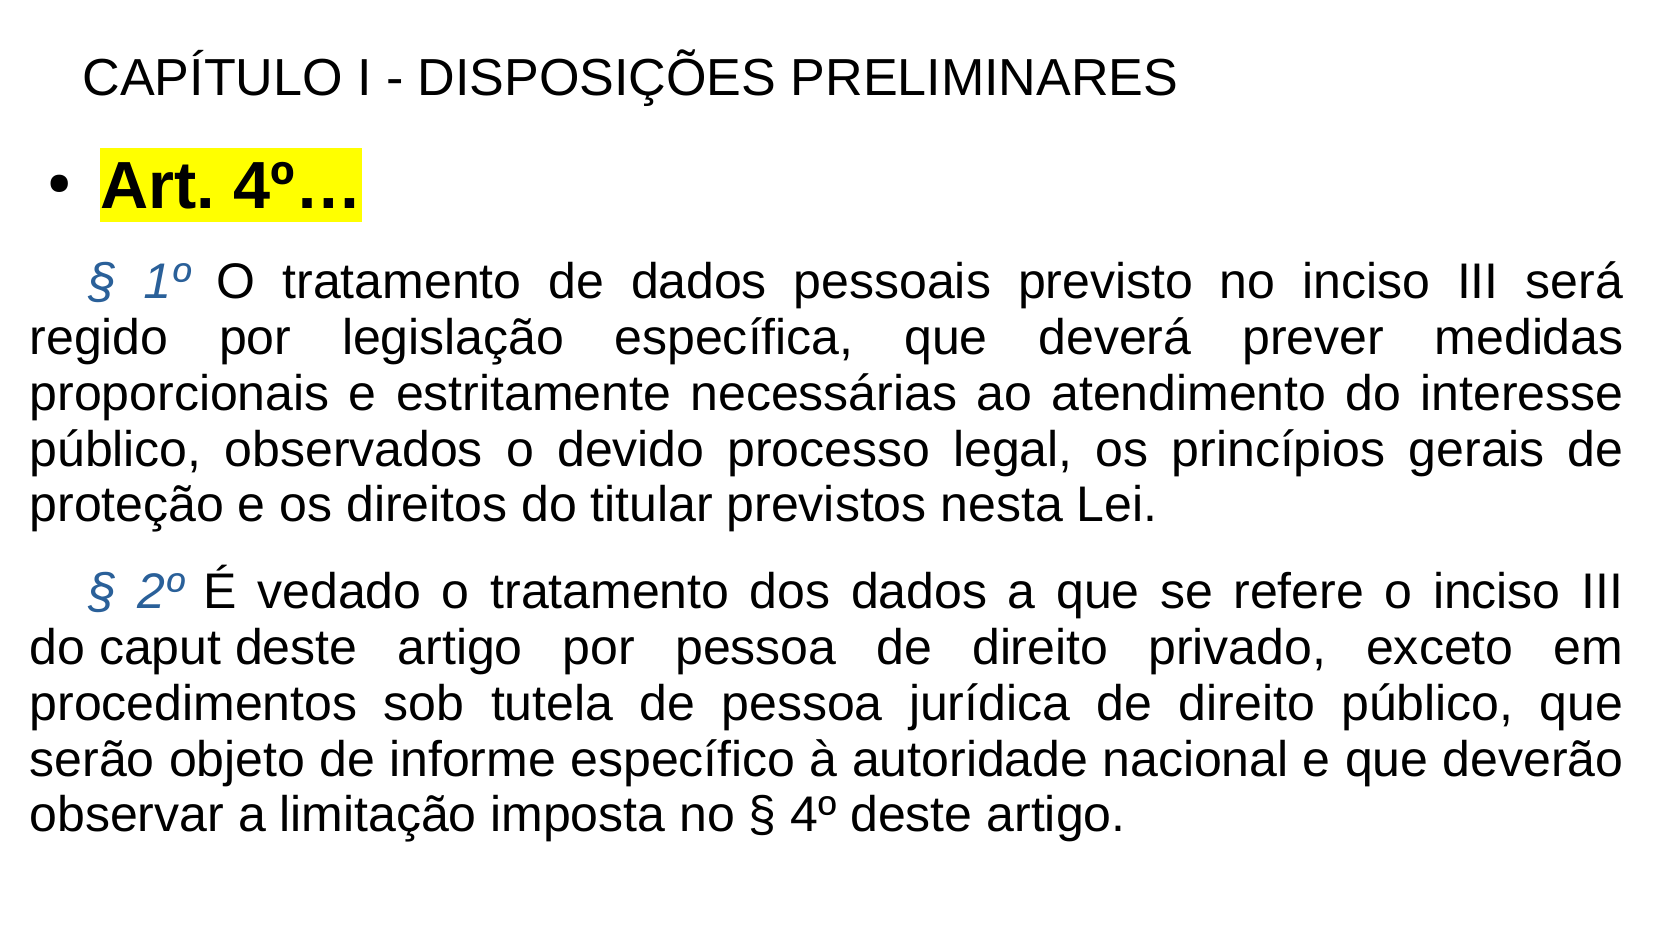

# CAPÍTULO I - DISPOSIÇÕES PRELIMINARES
Art. 4º…
§ 1º O tratamento de dados pessoais previsto no inciso III será regido por legislação específica, que deverá prever medidas proporcionais e estritamente necessárias ao atendimento do interesse público, observados o devido processo legal, os princípios gerais de proteção e os direitos do titular previstos nesta Lei.
§ 2º É vedado o tratamento dos dados a que se refere o inciso III do caput deste artigo por pessoa de direito privado, exceto em procedimentos sob tutela de pessoa jurídica de direito público, que serão objeto de informe específico à autoridade nacional e que deverão observar a limitação imposta no § 4º deste artigo.